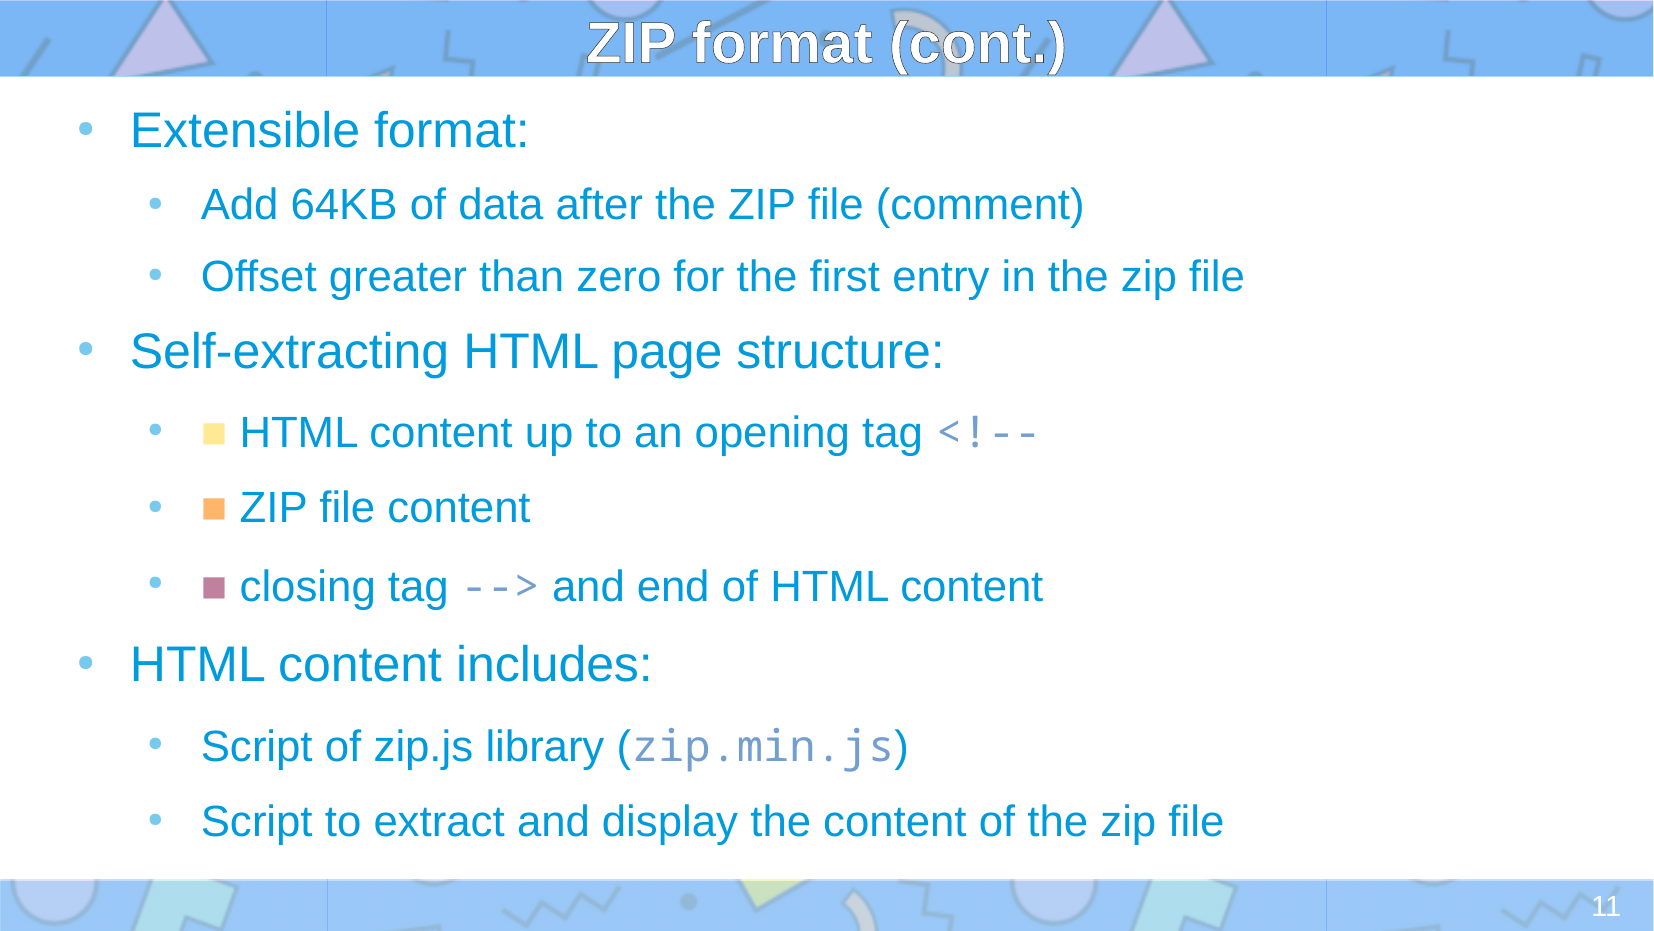

# ZIP format (cont.)
Extensible format:
Add 64KB of data after the ZIP file (comment)
Offset greater than zero for the first entry in the zip file
Self-extracting HTML page structure:
■ HTML content up to an opening tag <!--
■ ZIP file content
■ closing tag --> and end of HTML content
HTML content includes:
Script of zip.js library (zip.min.js)
Script to extract and display the content of the zip file
11